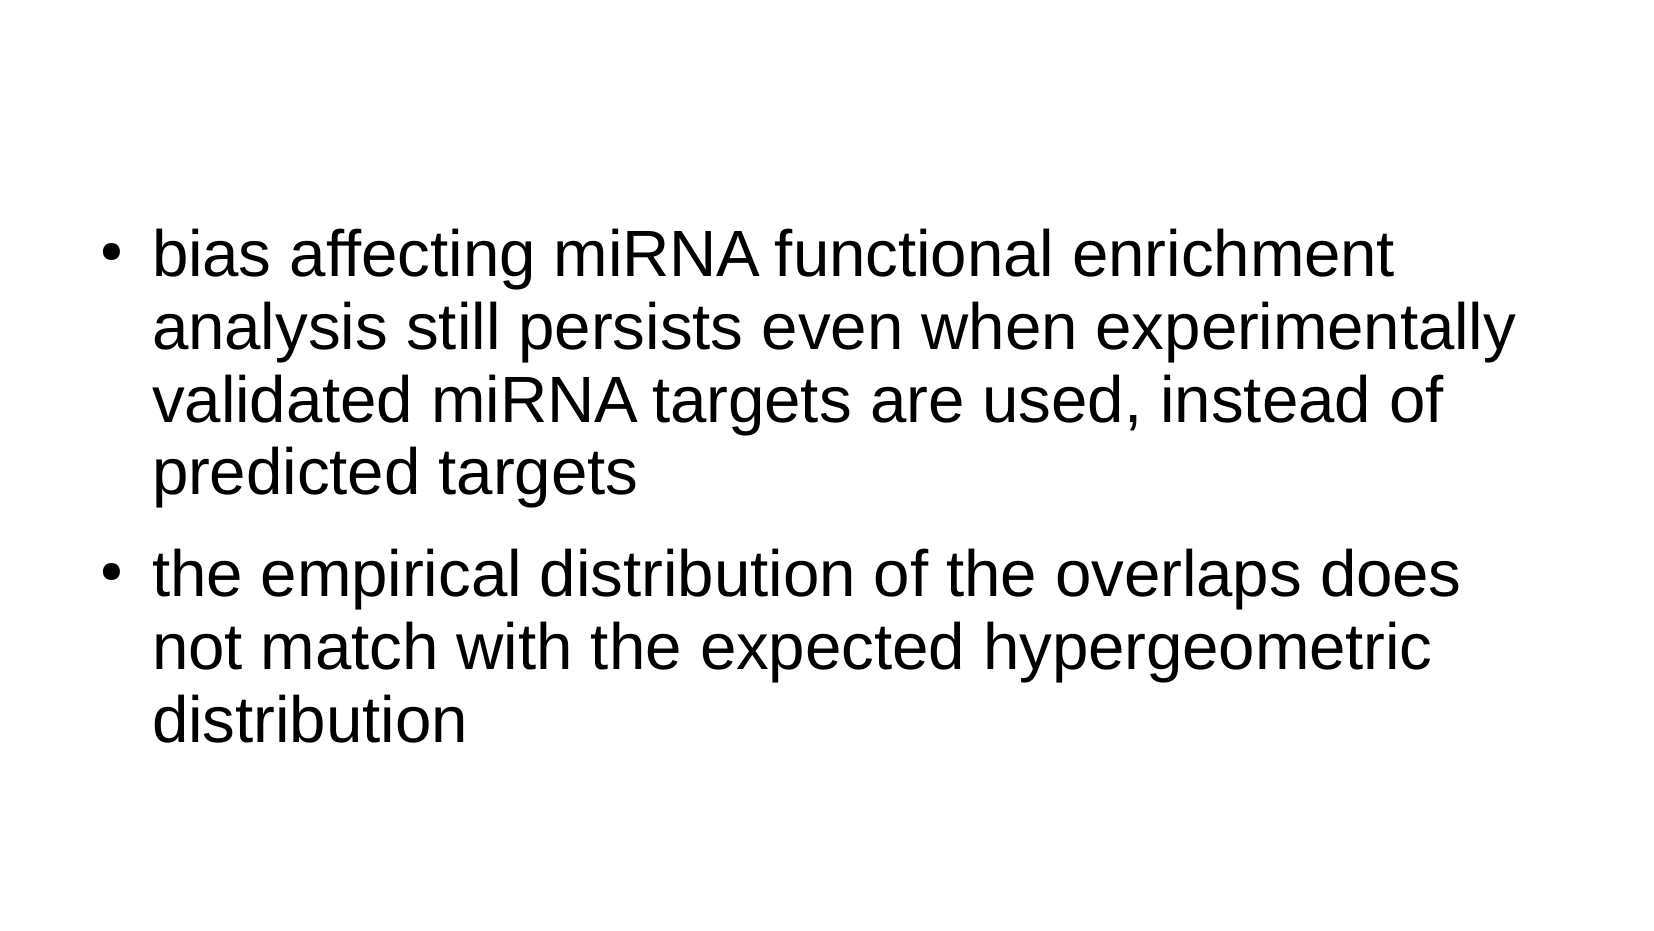

#
bias affecting miRNA functional enrichment analysis still persists even when experimentally validated miRNA targets are used, instead of predicted targets
the empirical distribution of the overlaps does not match with the expected hypergeometric distribution